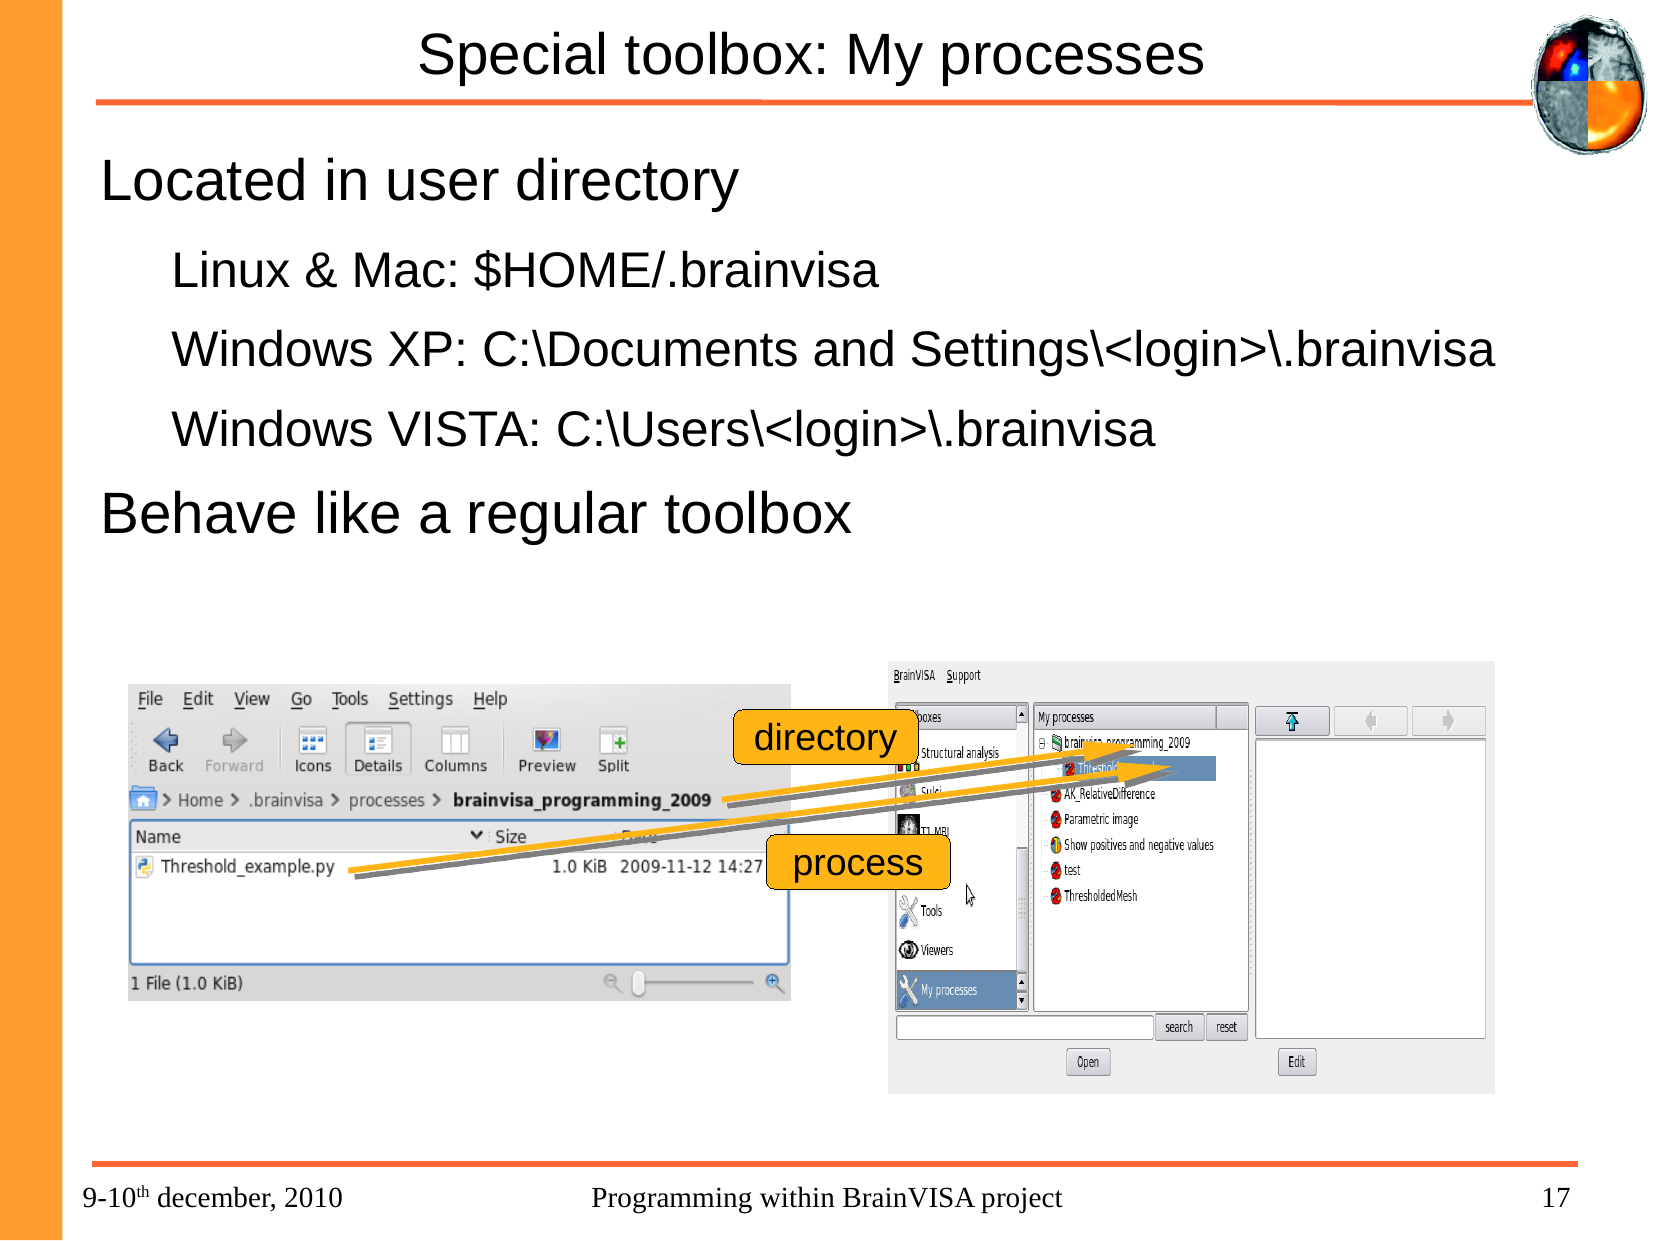

# Special toolbox: My processes
Located in user directory
Linux & Mac: $HOME/.brainvisa
Windows XP: C:\Documents and Settings\<login>\.brainvisa
Windows VISTA: C:\Users\<login>\.brainvisa
Behave like a regular toolbox
directory
process
17